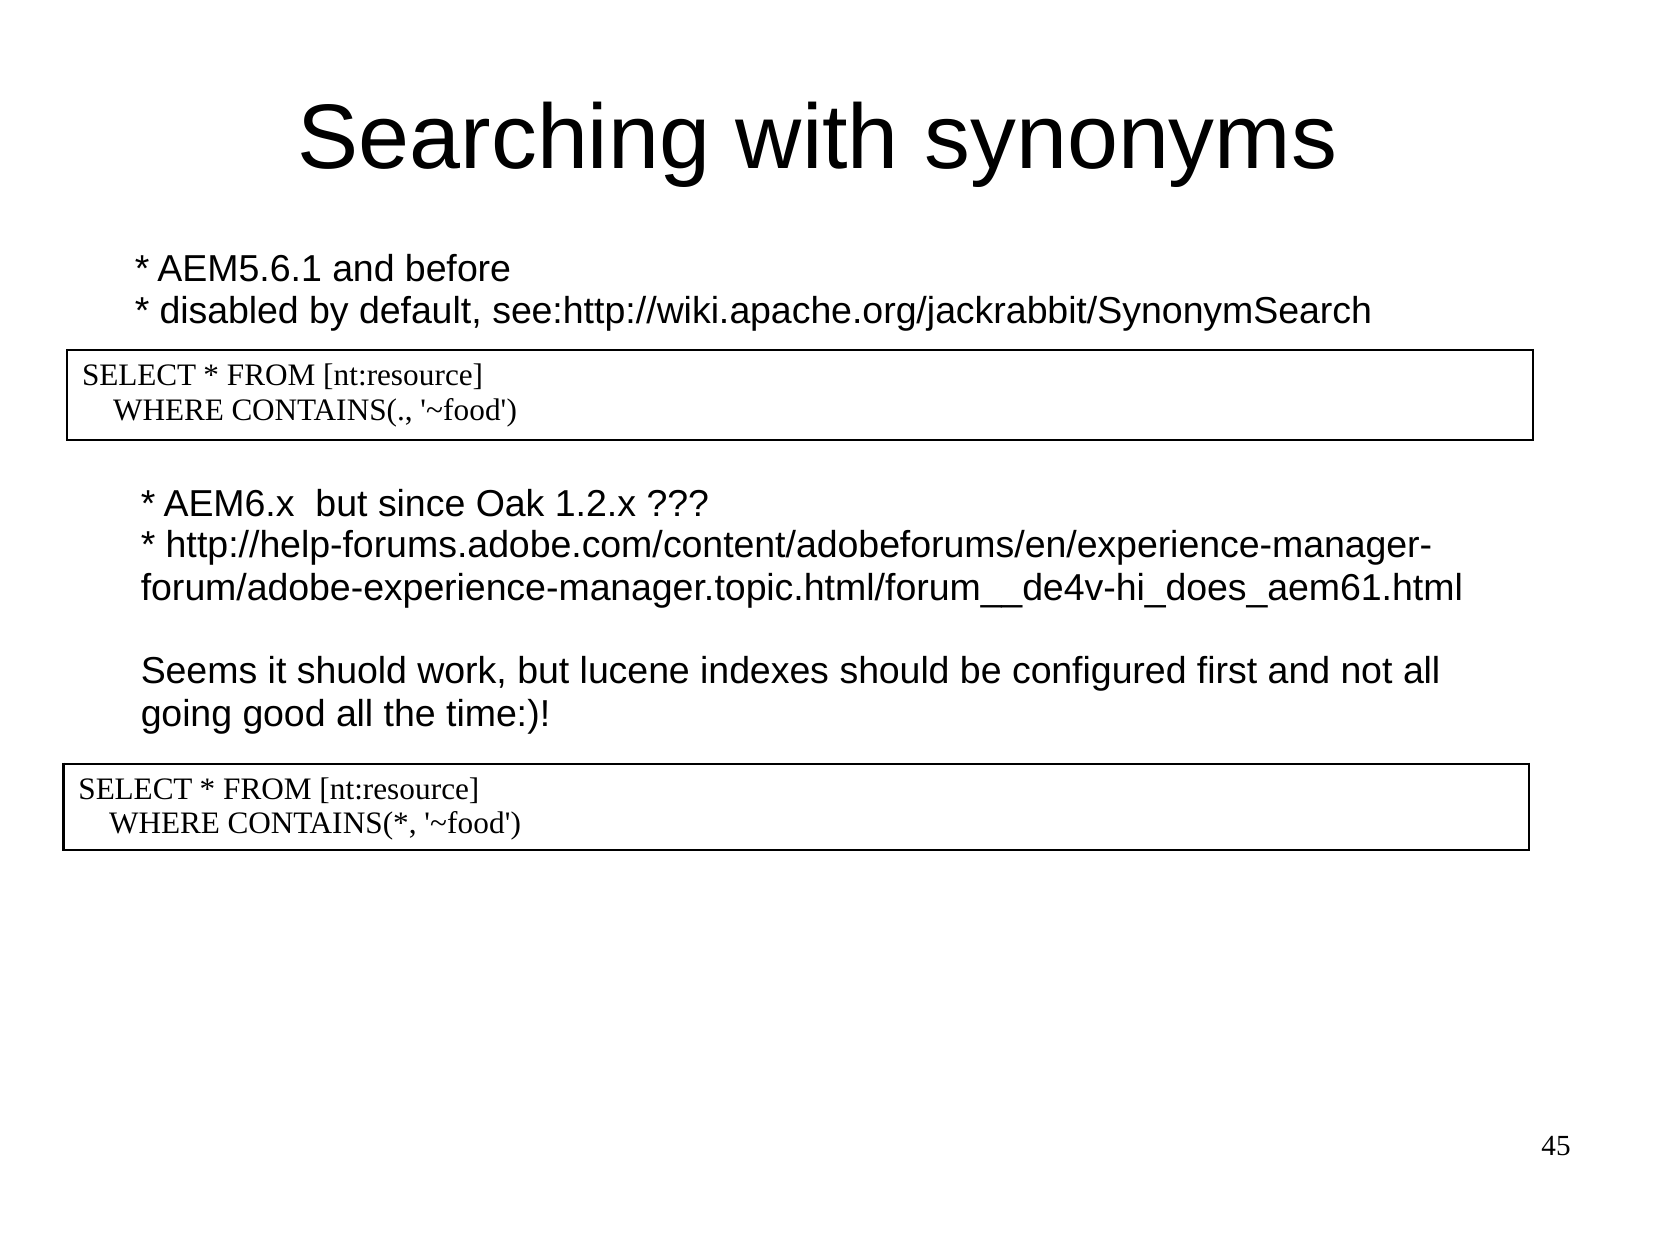

# Searching with synonyms
* AEM5.6.1 and before
* disabled by default, see:http://wiki.apache.org/jackrabbit/SynonymSearch
| SELECT \* FROM [nt:resource] WHERE CONTAINS(., '~food') |
| --- |
* AEM6.x but since Oak 1.2.x ???
* http://help-forums.adobe.com/content/adobeforums/en/experience-manager-forum/adobe-experience-manager.topic.html/forum__de4v-hi_does_aem61.html
Seems it shuold work, but lucene indexes should be configured first and not all going good all the time:)!
| SELECT \* FROM [nt:resource] WHERE CONTAINS(\*, '~food') |
| --- |
45